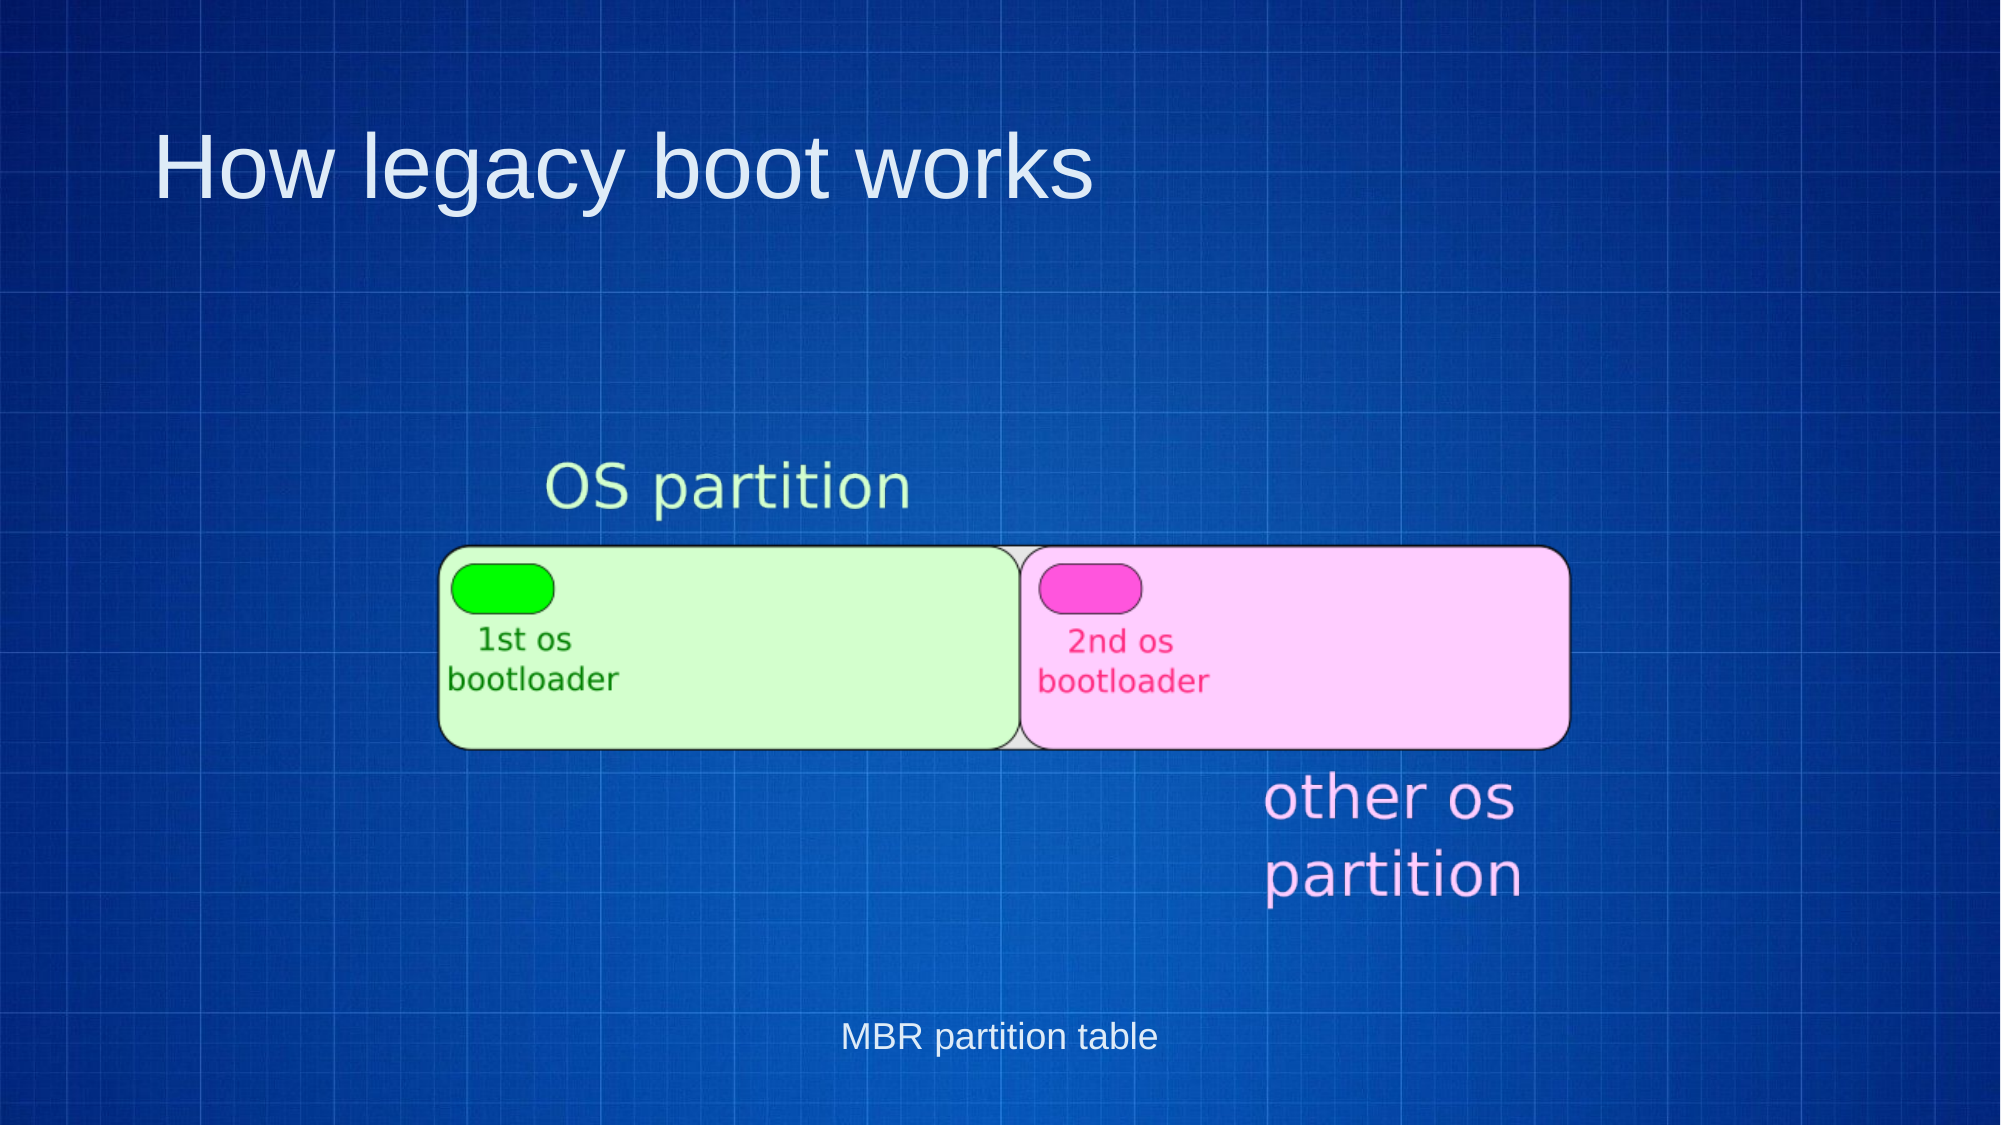

# How legacy boot works
MBR partition table